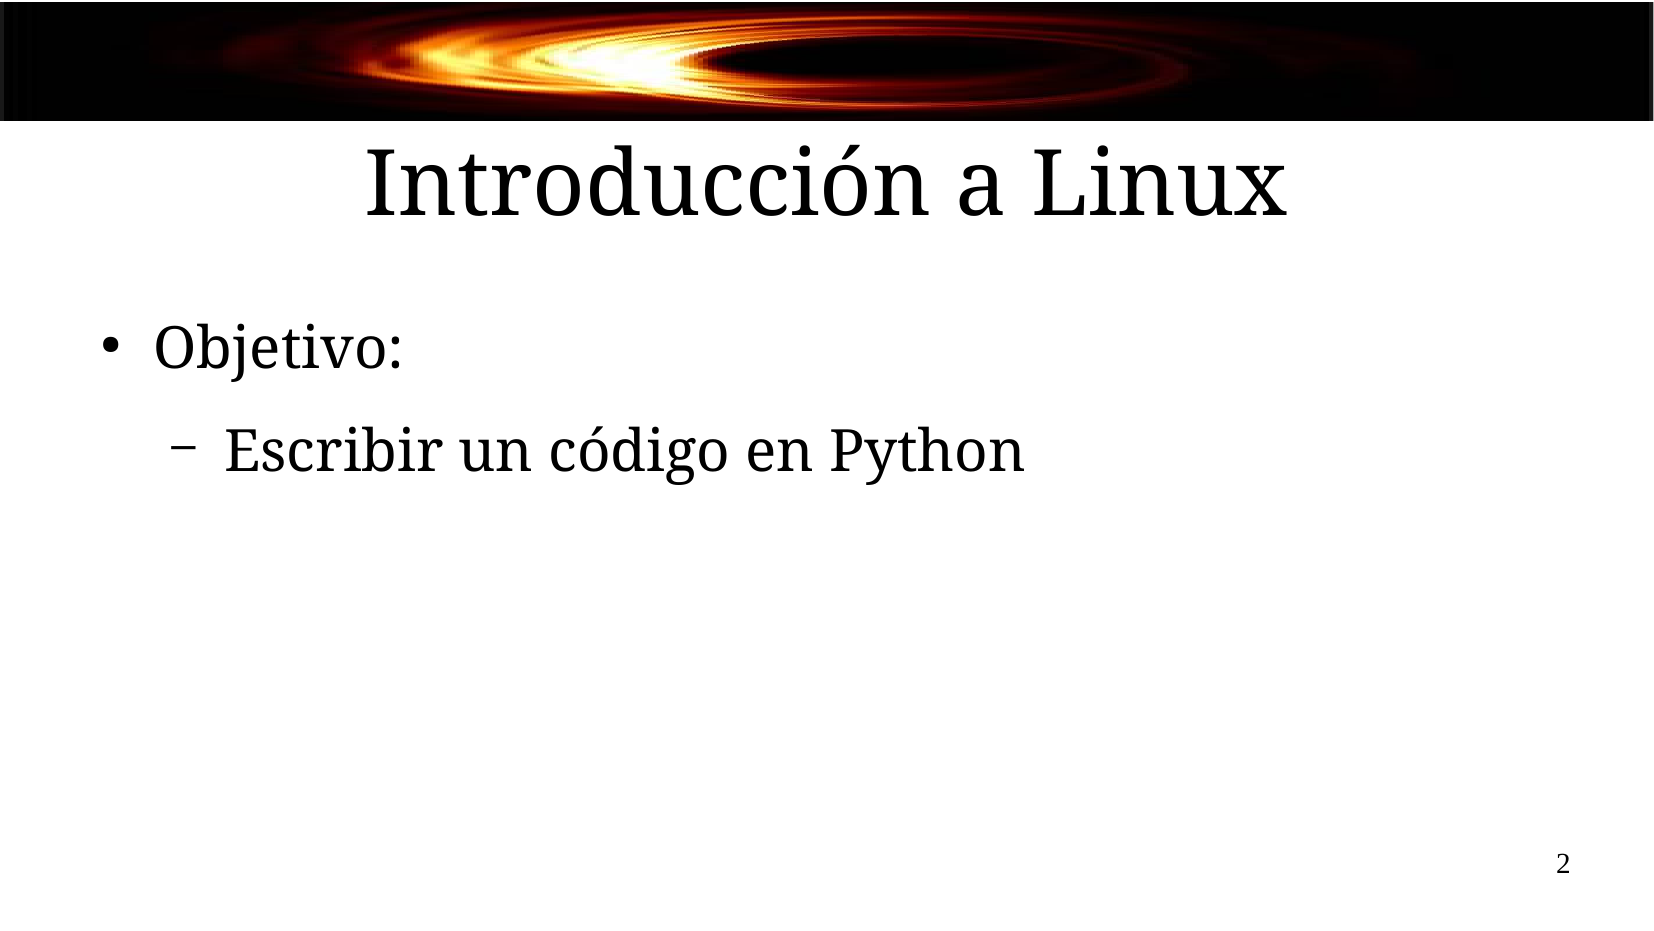

# Introducción a Linux
Objetivo:
Escribir un código en Python
2